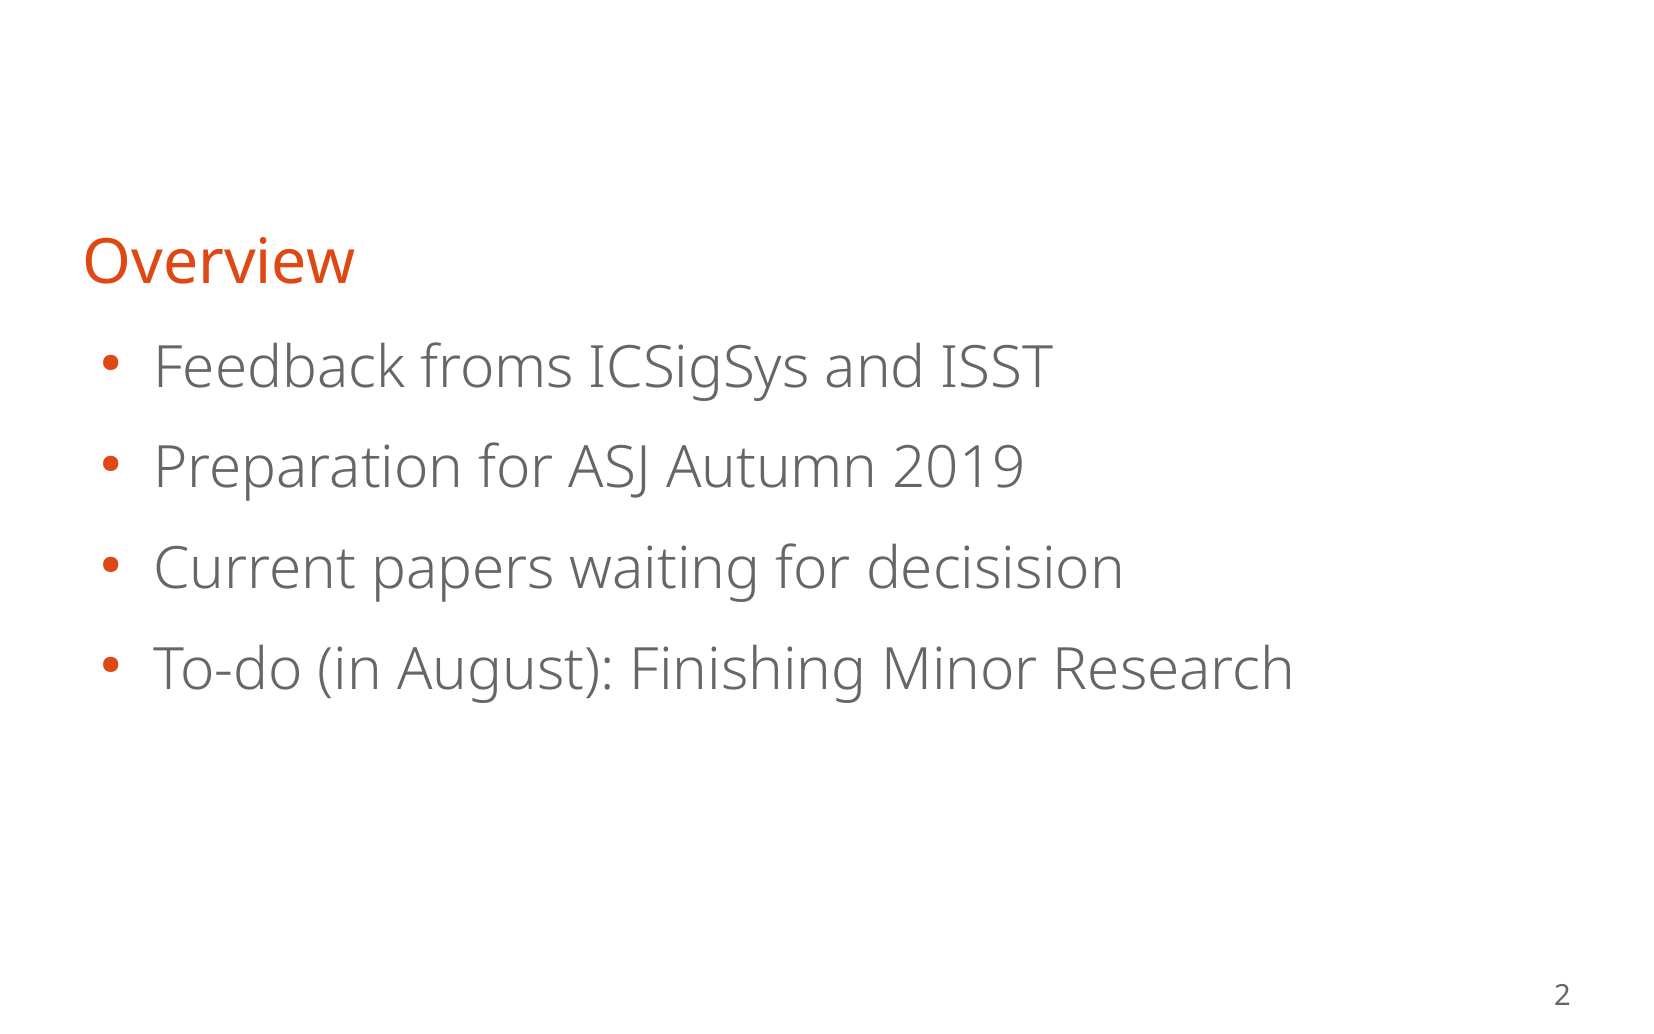

# Overview
Feedback froms ICSigSys and ISST
Preparation for ASJ Autumn 2019
Current papers waiting for decisision
To-do (in August): Finishing Minor Research
2